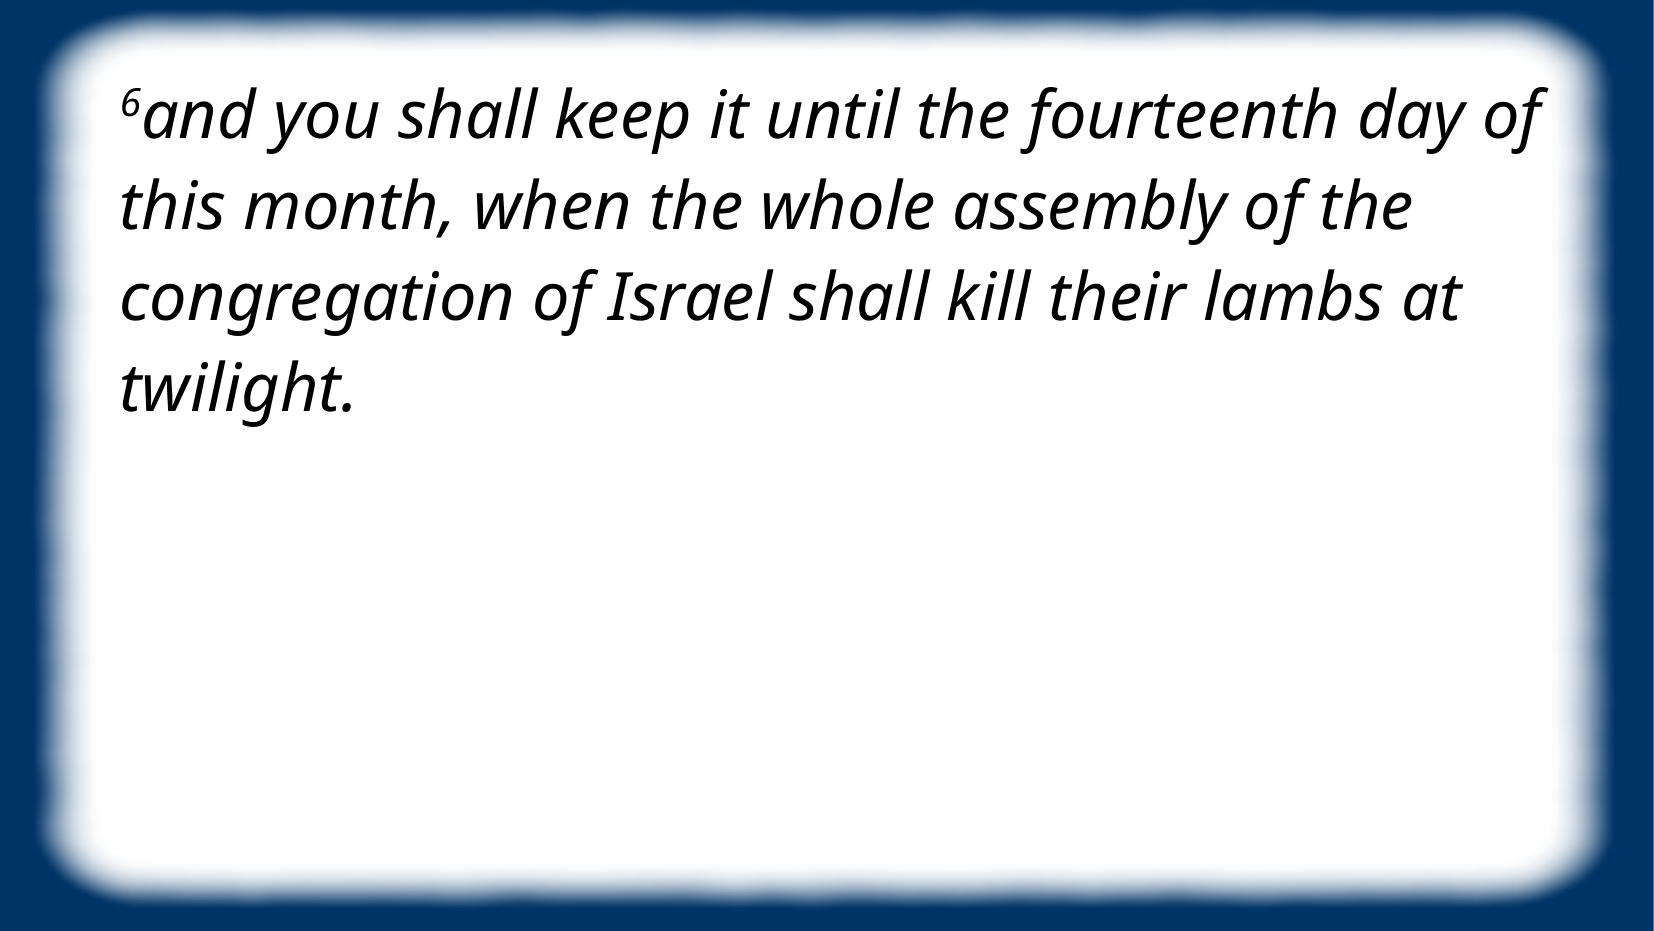

6and you shall keep it until the fourteenth day of this month, when the whole assembly of the congregation of Israel shall kill their lambs at twilight.